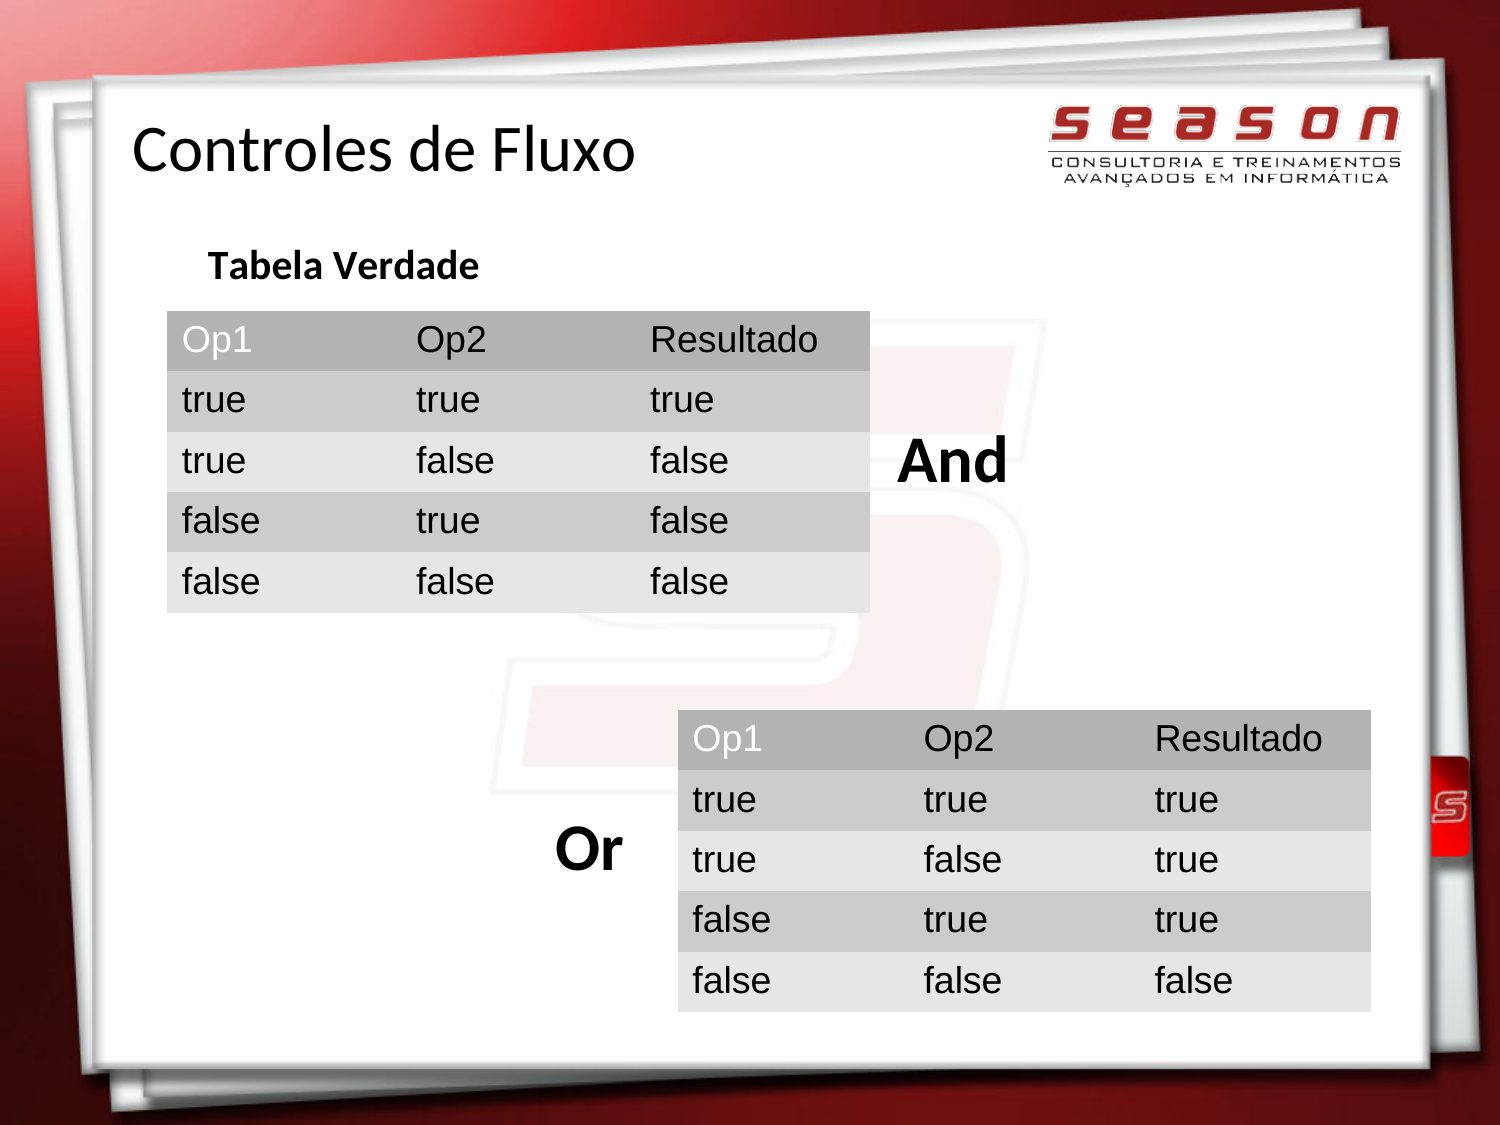

# Controles de Fluxo
Tabela Verdade
| Op1 | Op2 | Resultado |
| --- | --- | --- |
| true | true | true |
| true | false | false |
| false | true | false |
| false | false | false |
And
| Op1 | Op2 | Resultado |
| --- | --- | --- |
| true | true | true |
| true | false | true |
| false | true | true |
| false | false | false |
Or